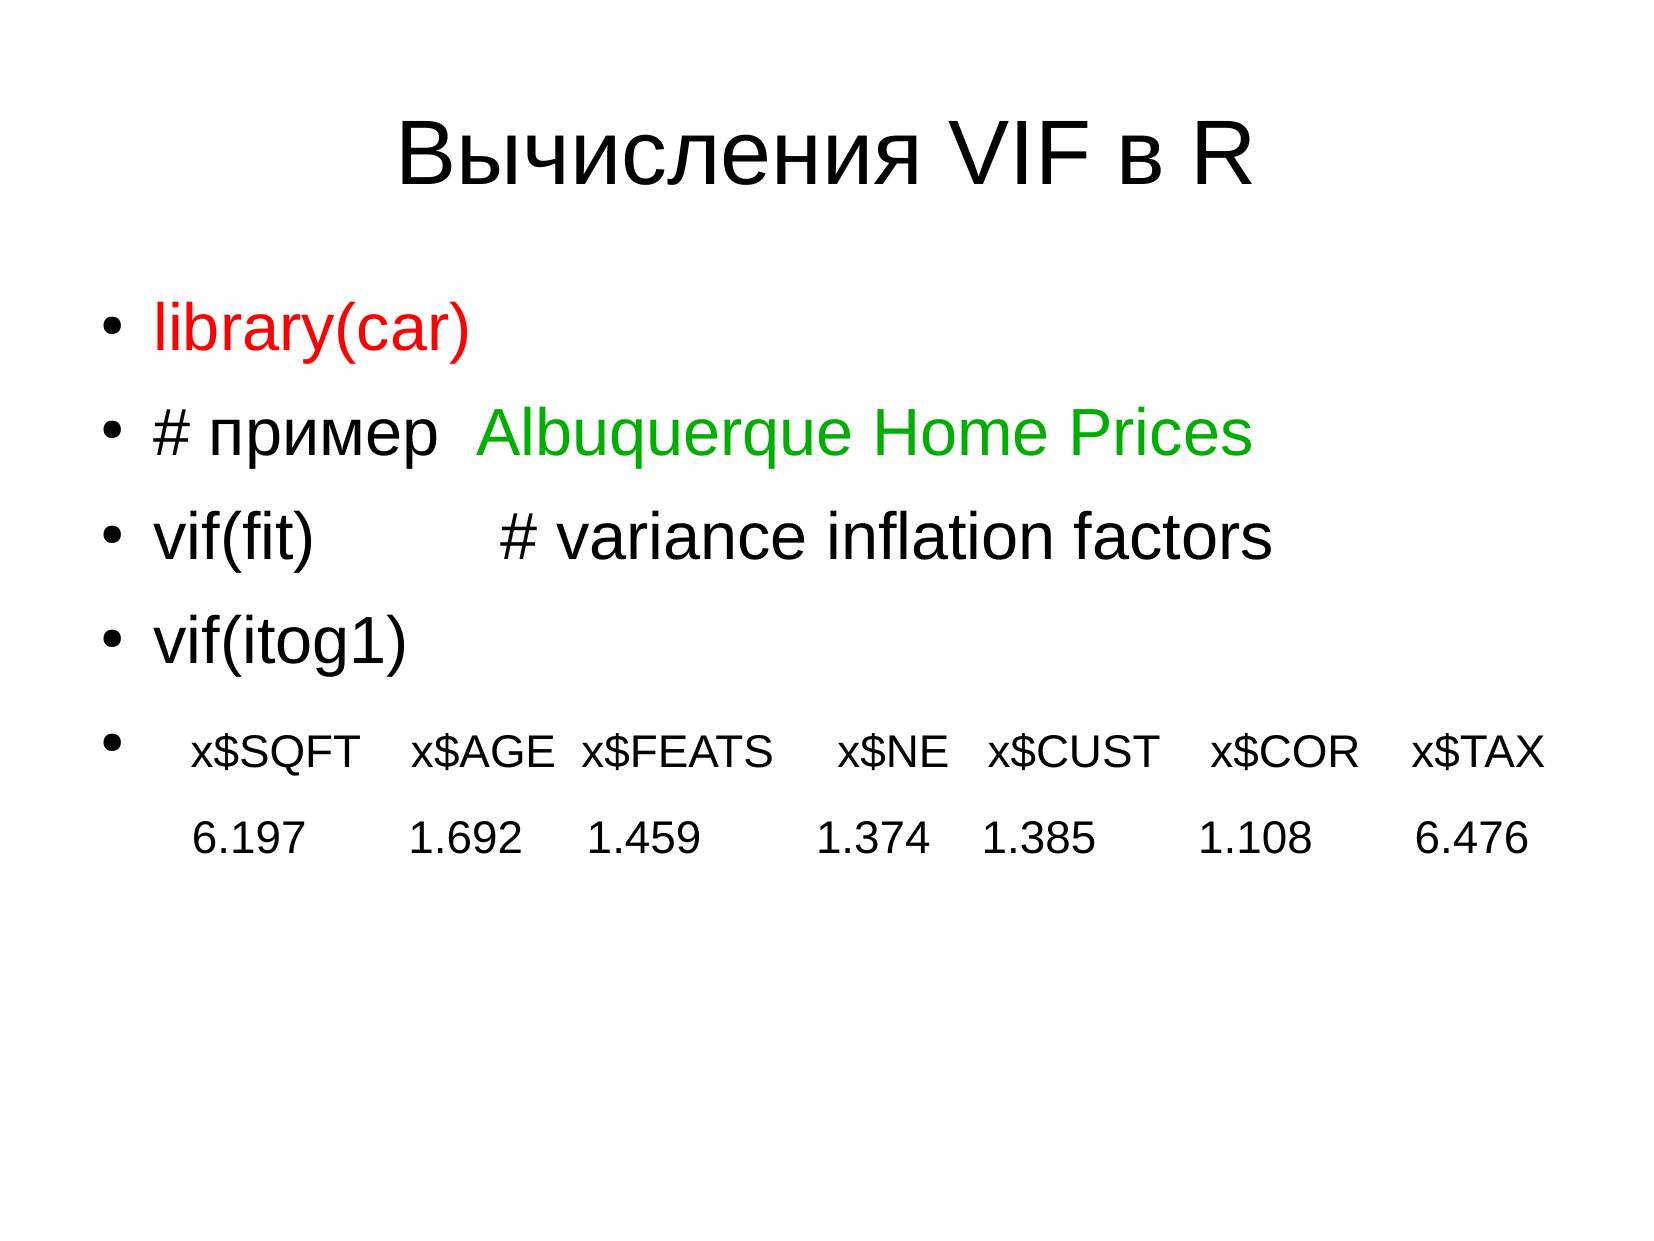

# Вычисления VIF в R
library(car)
# пример Albuquerque Home Prices
vif(fit) # variance inflation factors
vif(itog1)
 x$SQFT x$AGE x$FEATS x$NE x$CUST x$COR x$TAX
 6.197 1.692 1.459 1.374 1.385 1.108 6.476